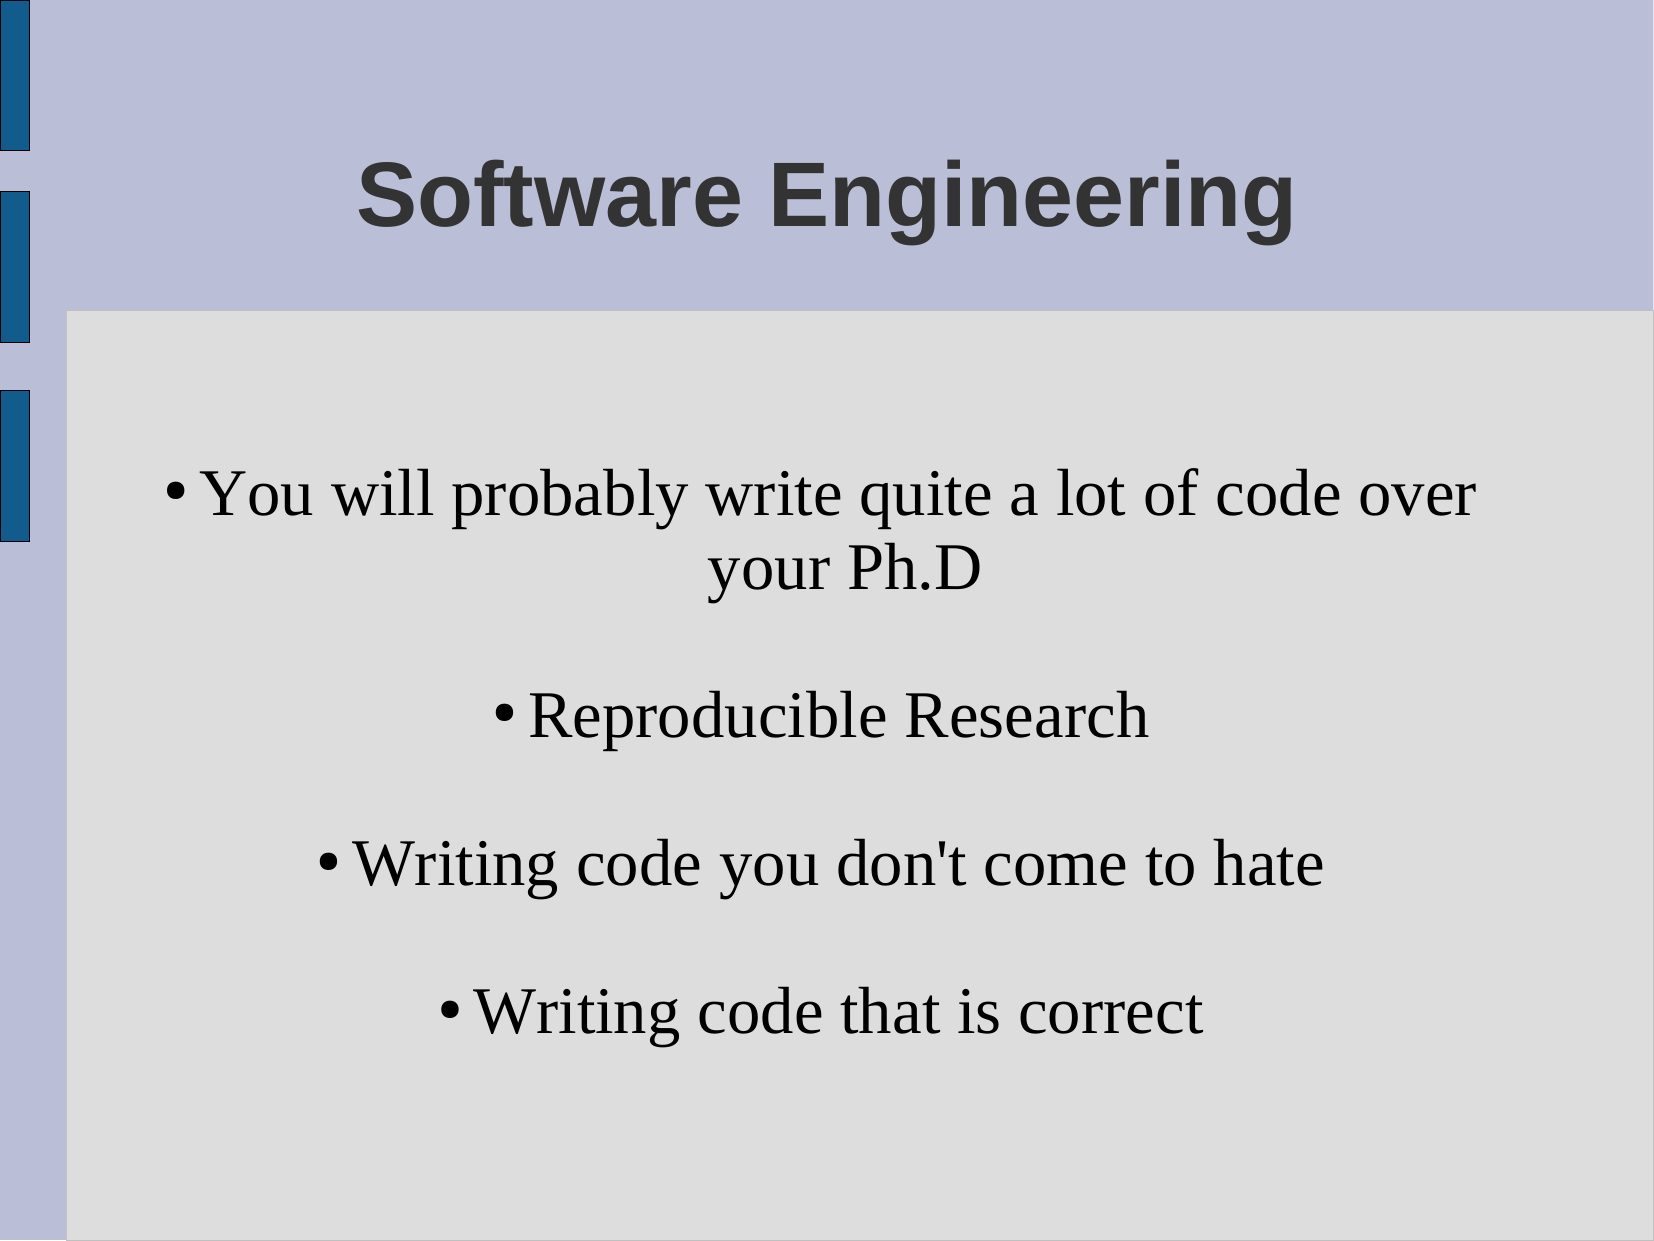

# Software Engineering
You will probably write quite a lot of code over your Ph.D
Reproducible Research
Writing code you don't come to hate
Writing code that is correct